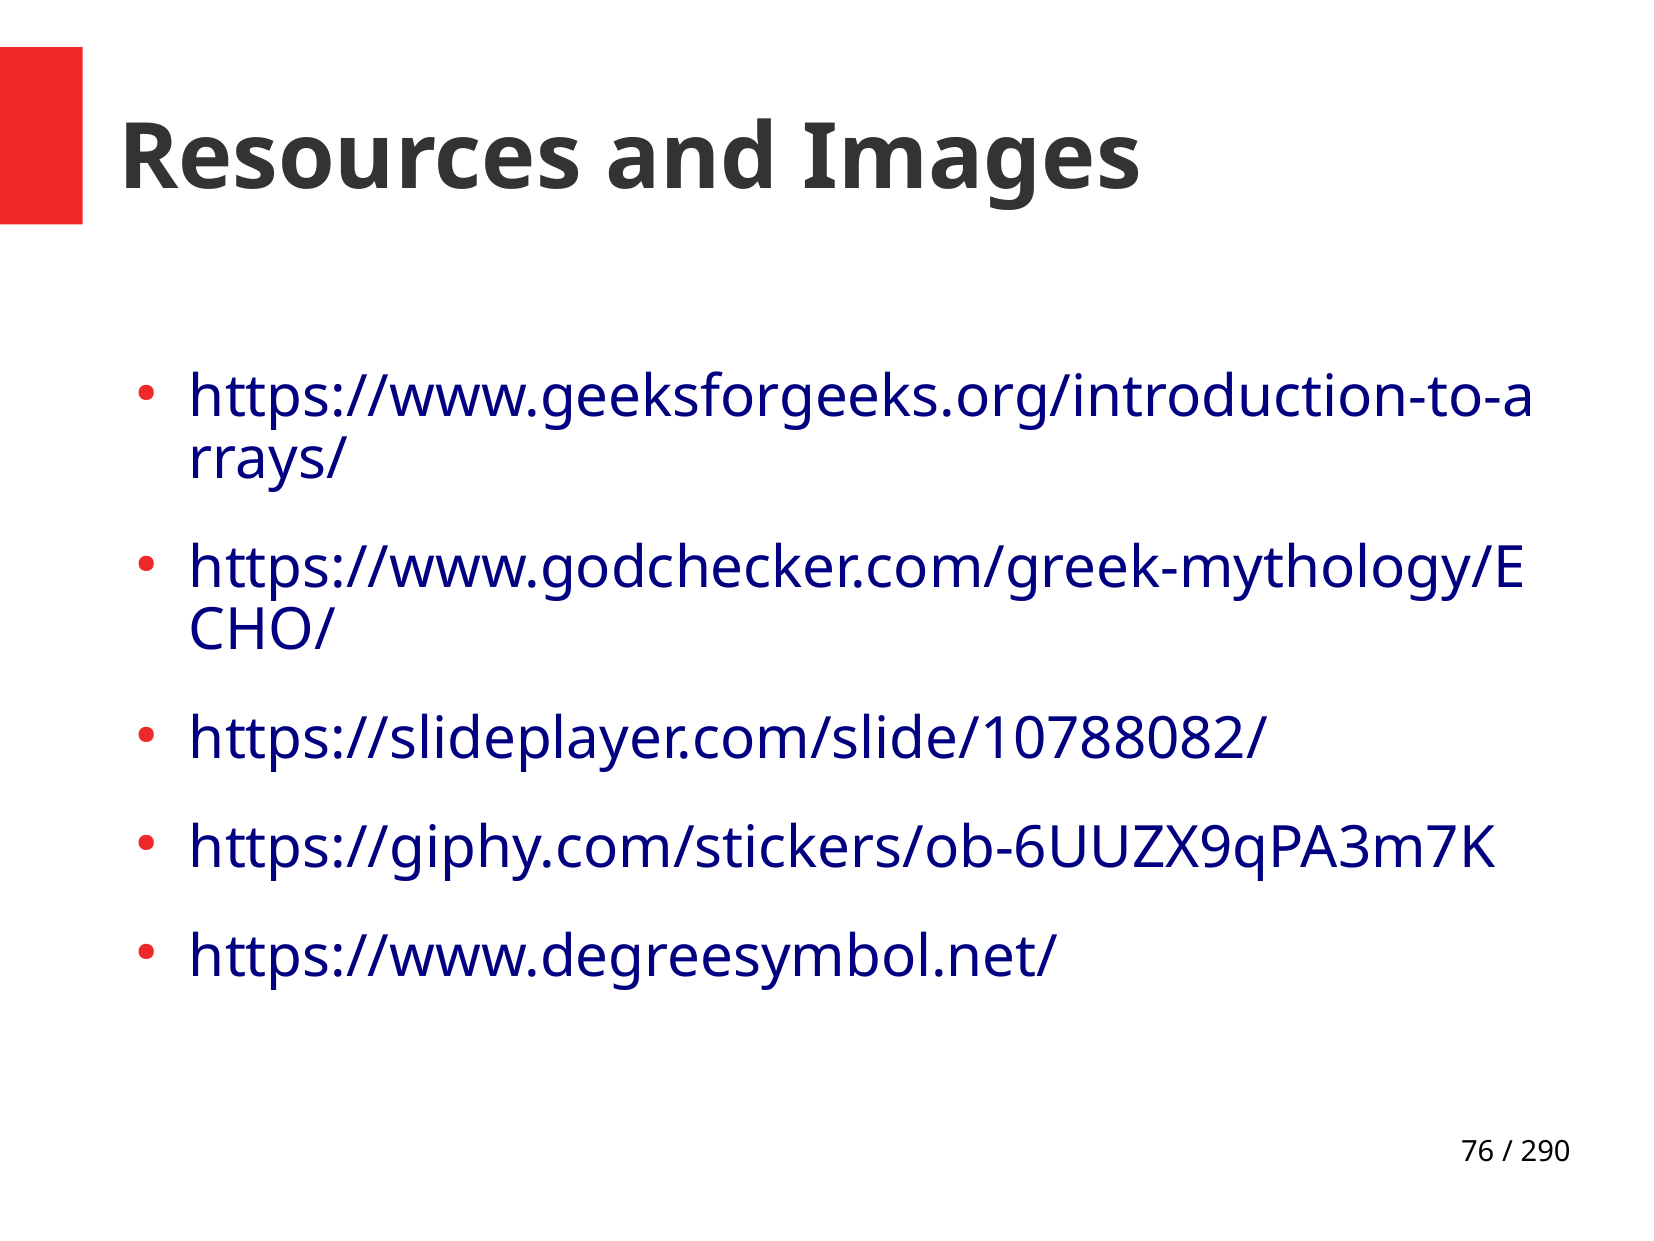

# Resources and Images
https://www.geeksforgeeks.org/introduction-to-arrays/
https://www.godchecker.com/greek-mythology/ECHO/
https://slideplayer.com/slide/10788082/
https://giphy.com/stickers/ob-6UUZX9qPA3m7K
https://www.degreesymbol.net/
76